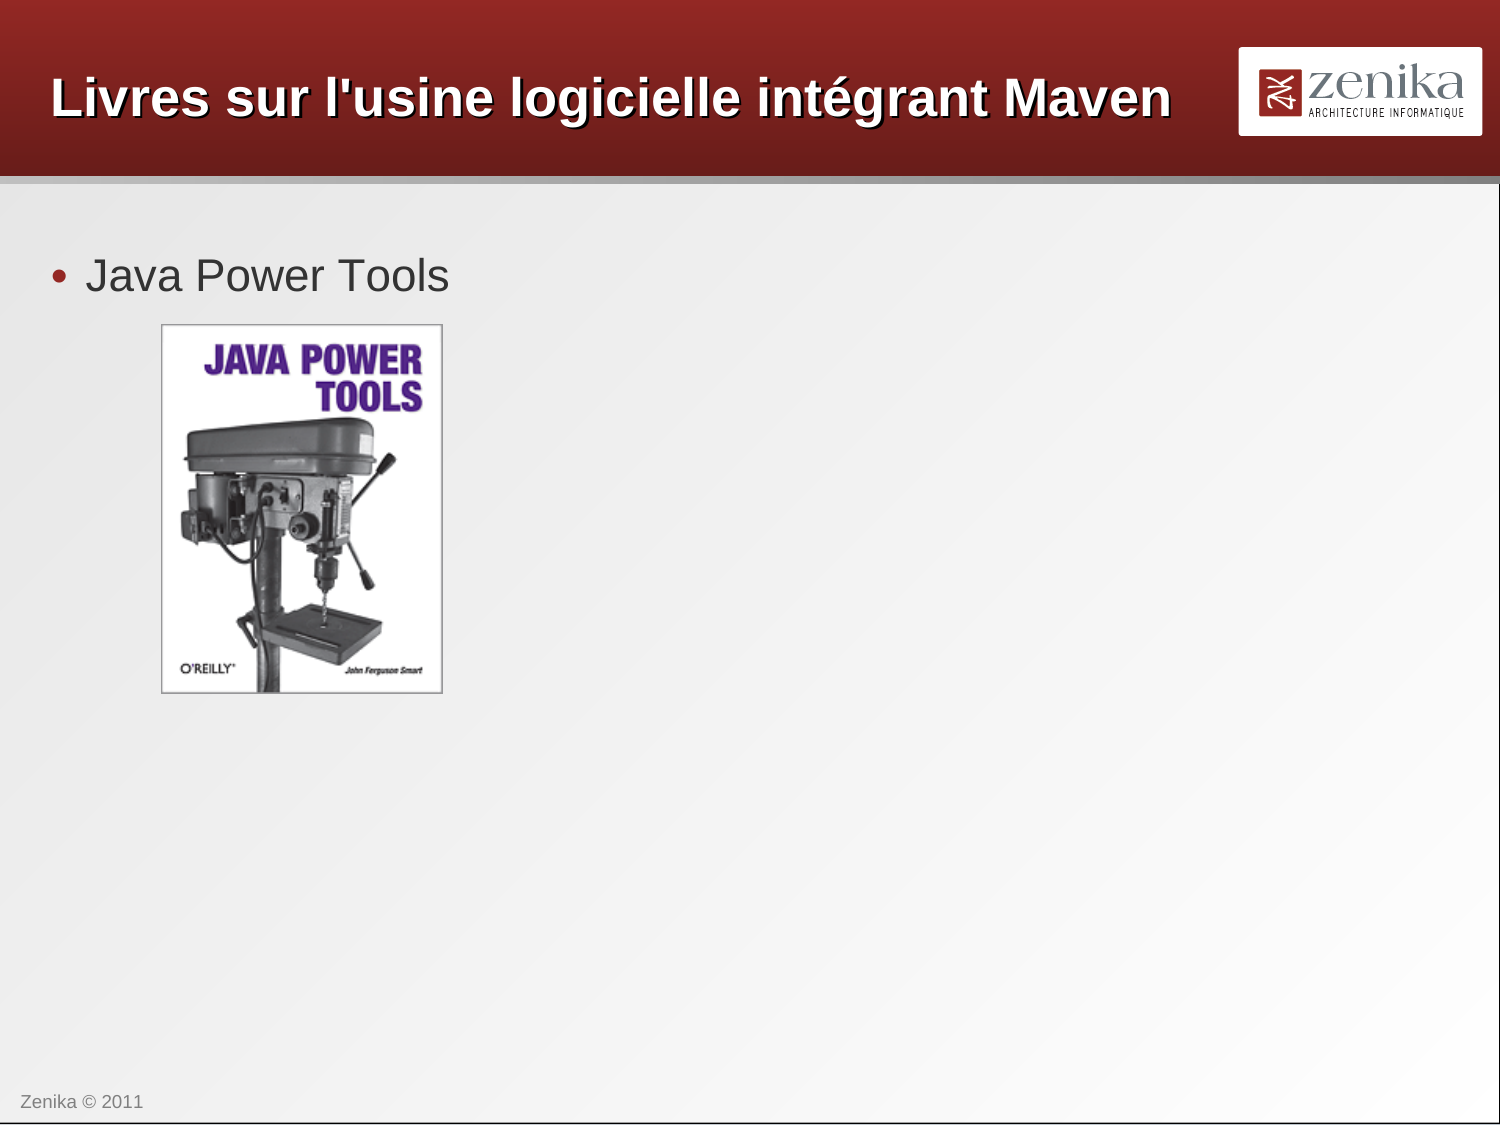

# Livres sur l'usine logicielle intégrant Maven
Java Power Tools